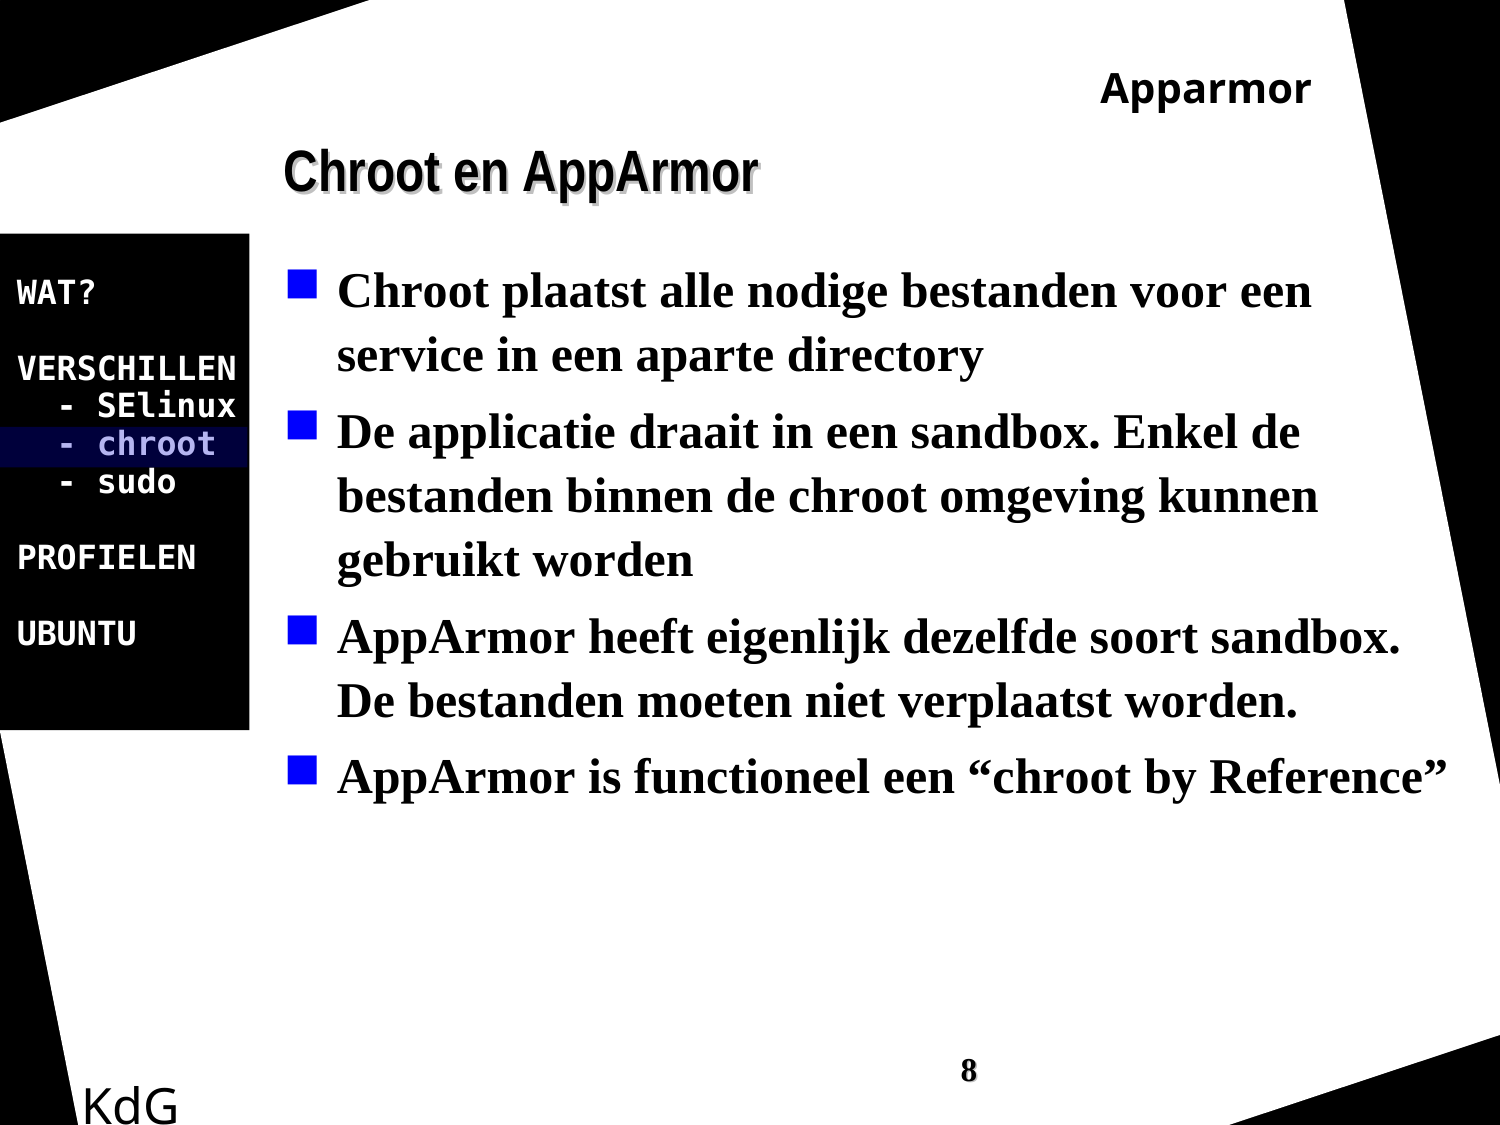

# Chroot en AppArmor
Chroot plaatst alle nodige bestanden voor een service in een aparte directory
De applicatie draait in een sandbox. Enkel de bestanden binnen de chroot omgeving kunnen gebruikt worden
AppArmor heeft eigenlijk dezelfde soort sandbox. De bestanden moeten niet verplaatst worden.
AppArmor is functioneel een “chroot by Reference”